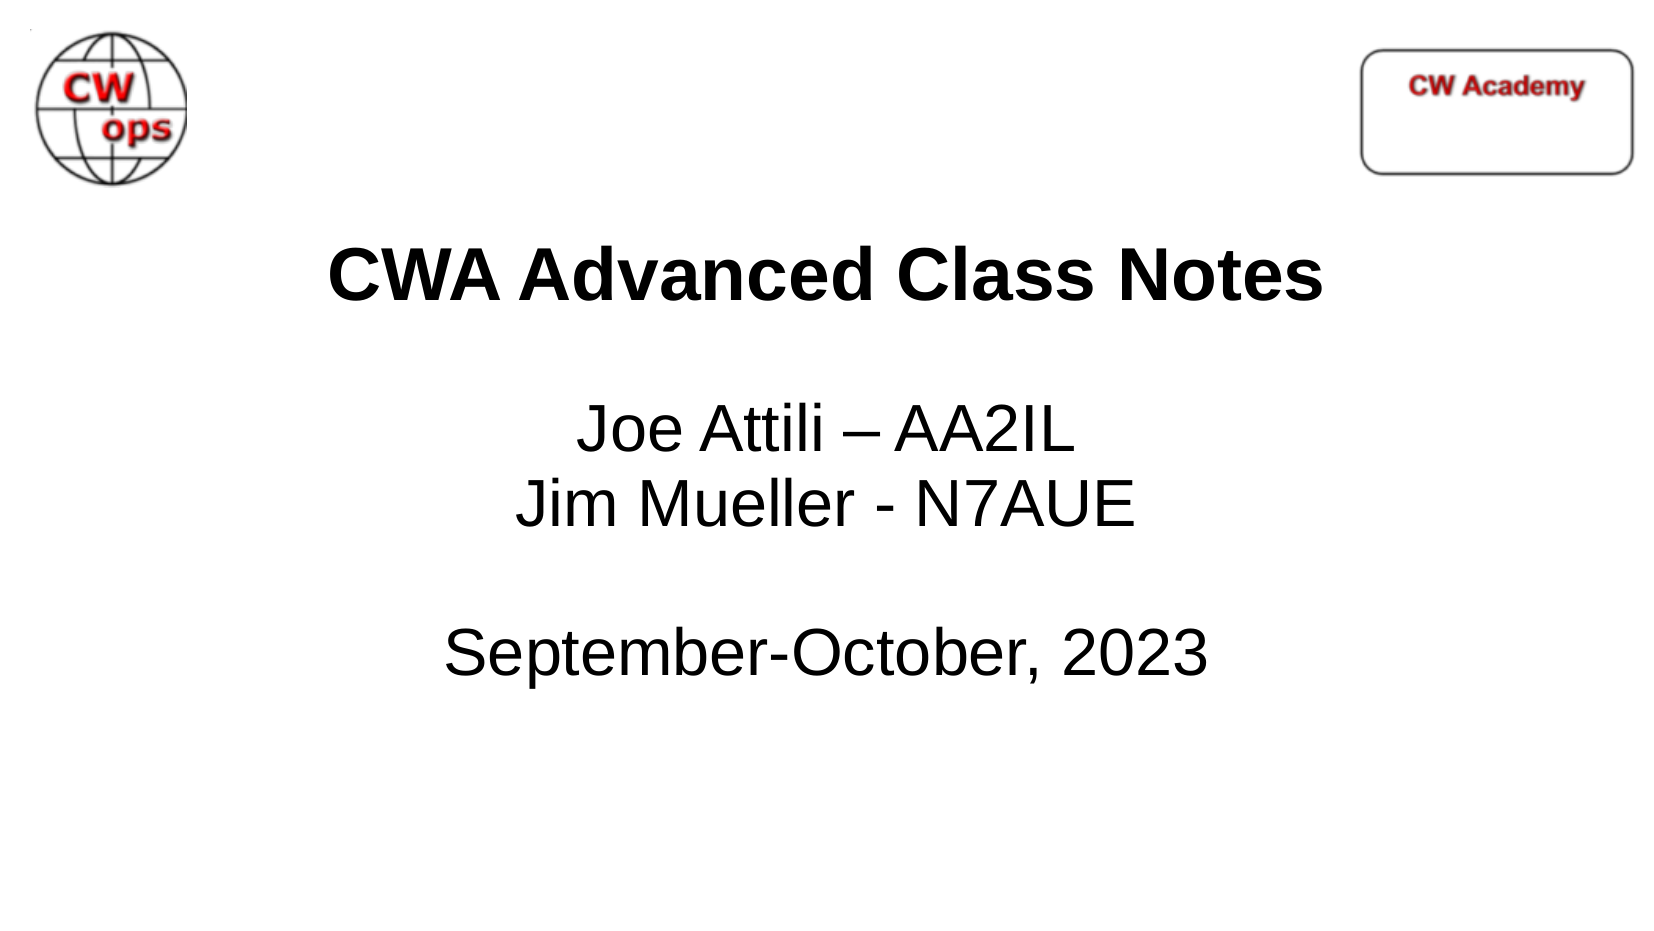

# CWA Advanced Class Notes
Joe Attili – AA2IL
Jim Mueller - N7AUE
September-October, 2023